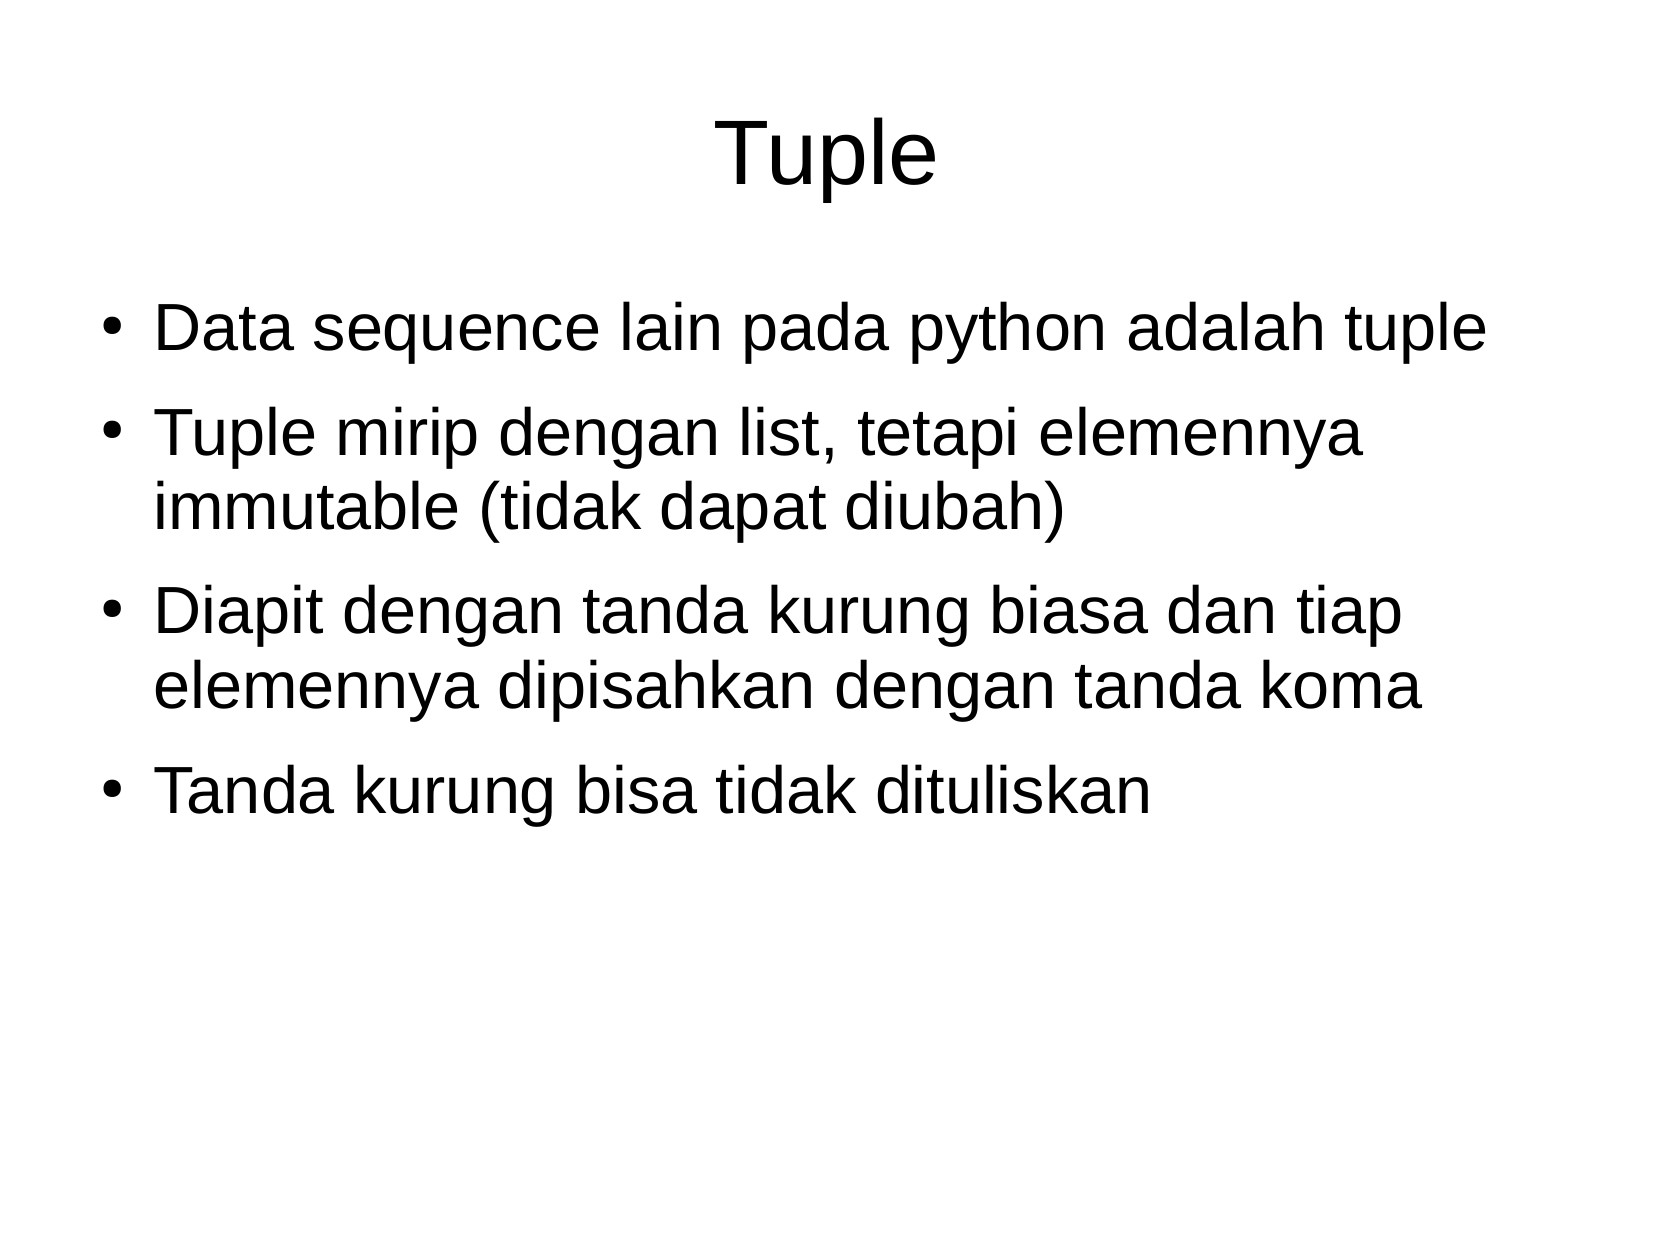

# Tuple
Data sequence lain pada python adalah tuple
Tuple mirip dengan list, tetapi elemennya immutable (tidak dapat diubah)
Diapit dengan tanda kurung biasa dan tiap elemennya dipisahkan dengan tanda koma
Tanda kurung bisa tidak dituliskan